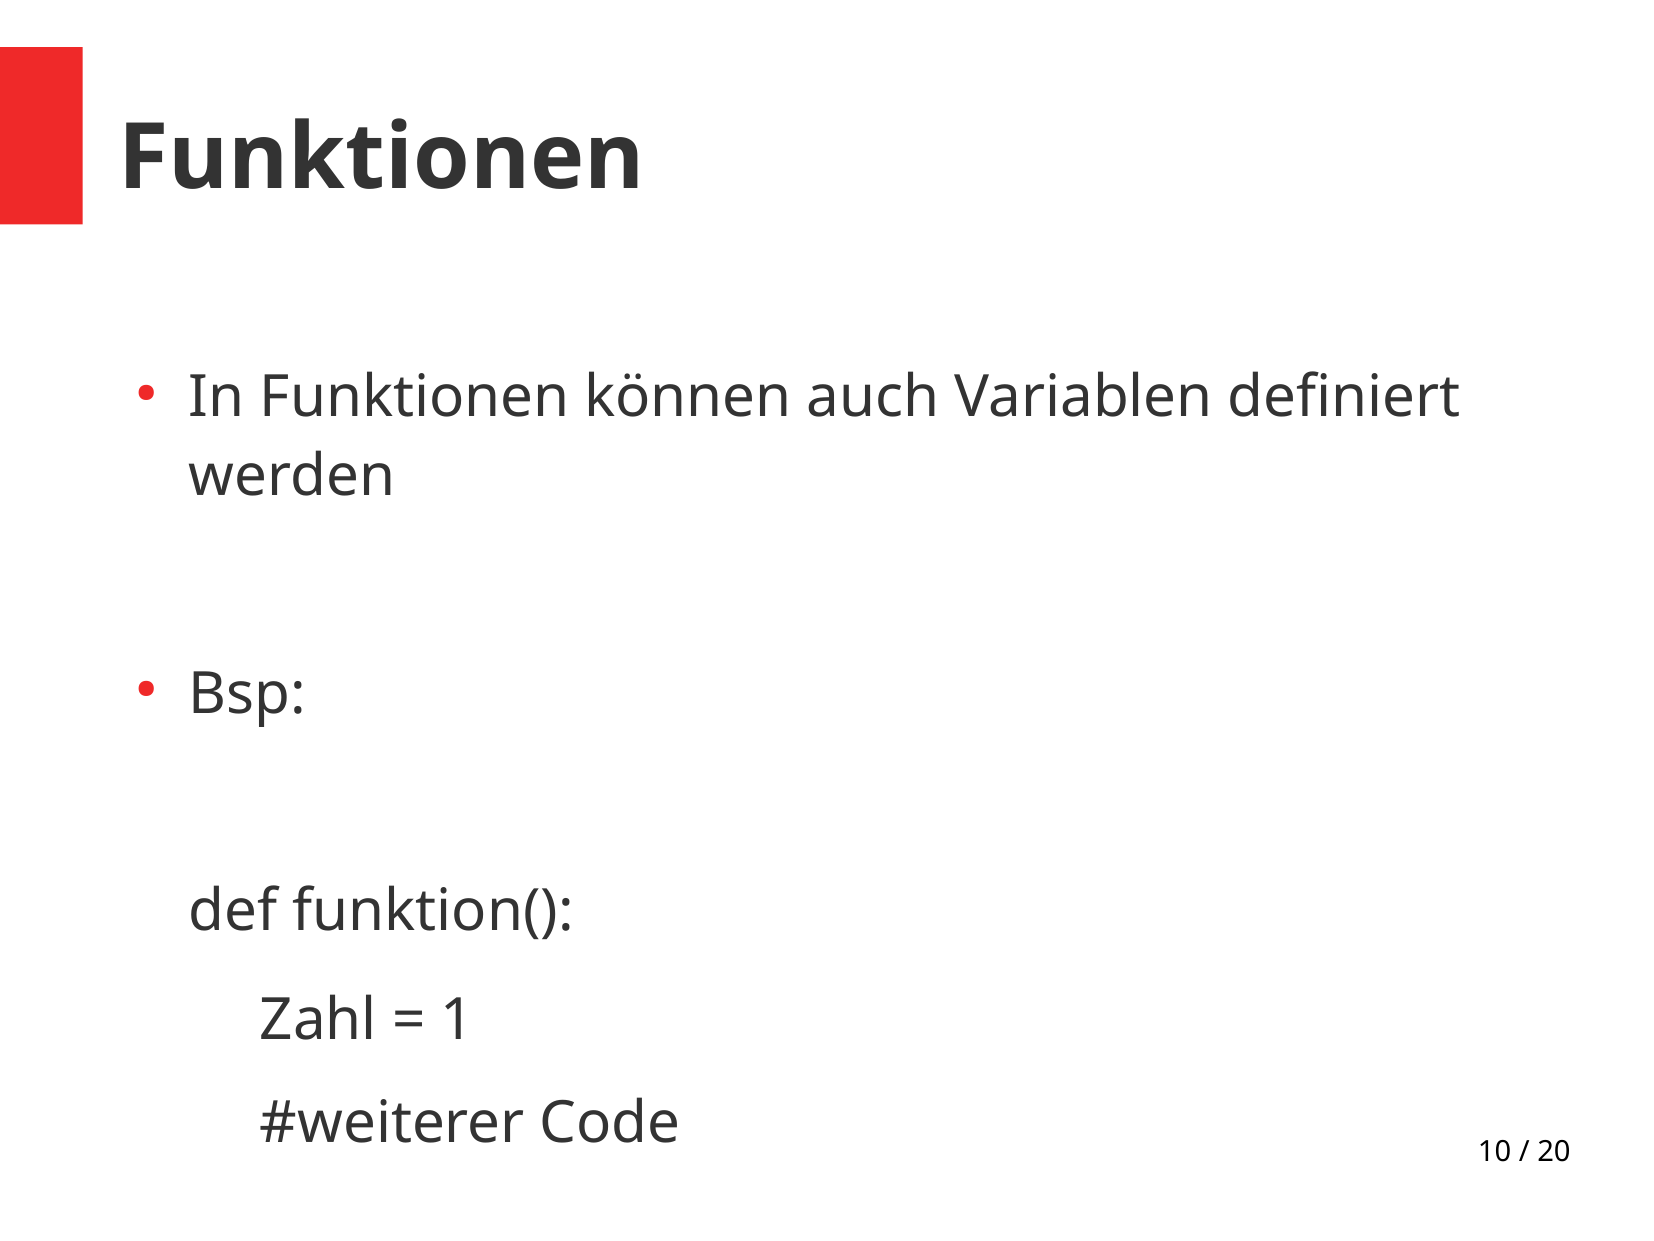

# Funktionen
In Funktionen können auch Variablen definiert werden
Bsp:
def funktion():
Zahl = 1
#weiterer Code
10